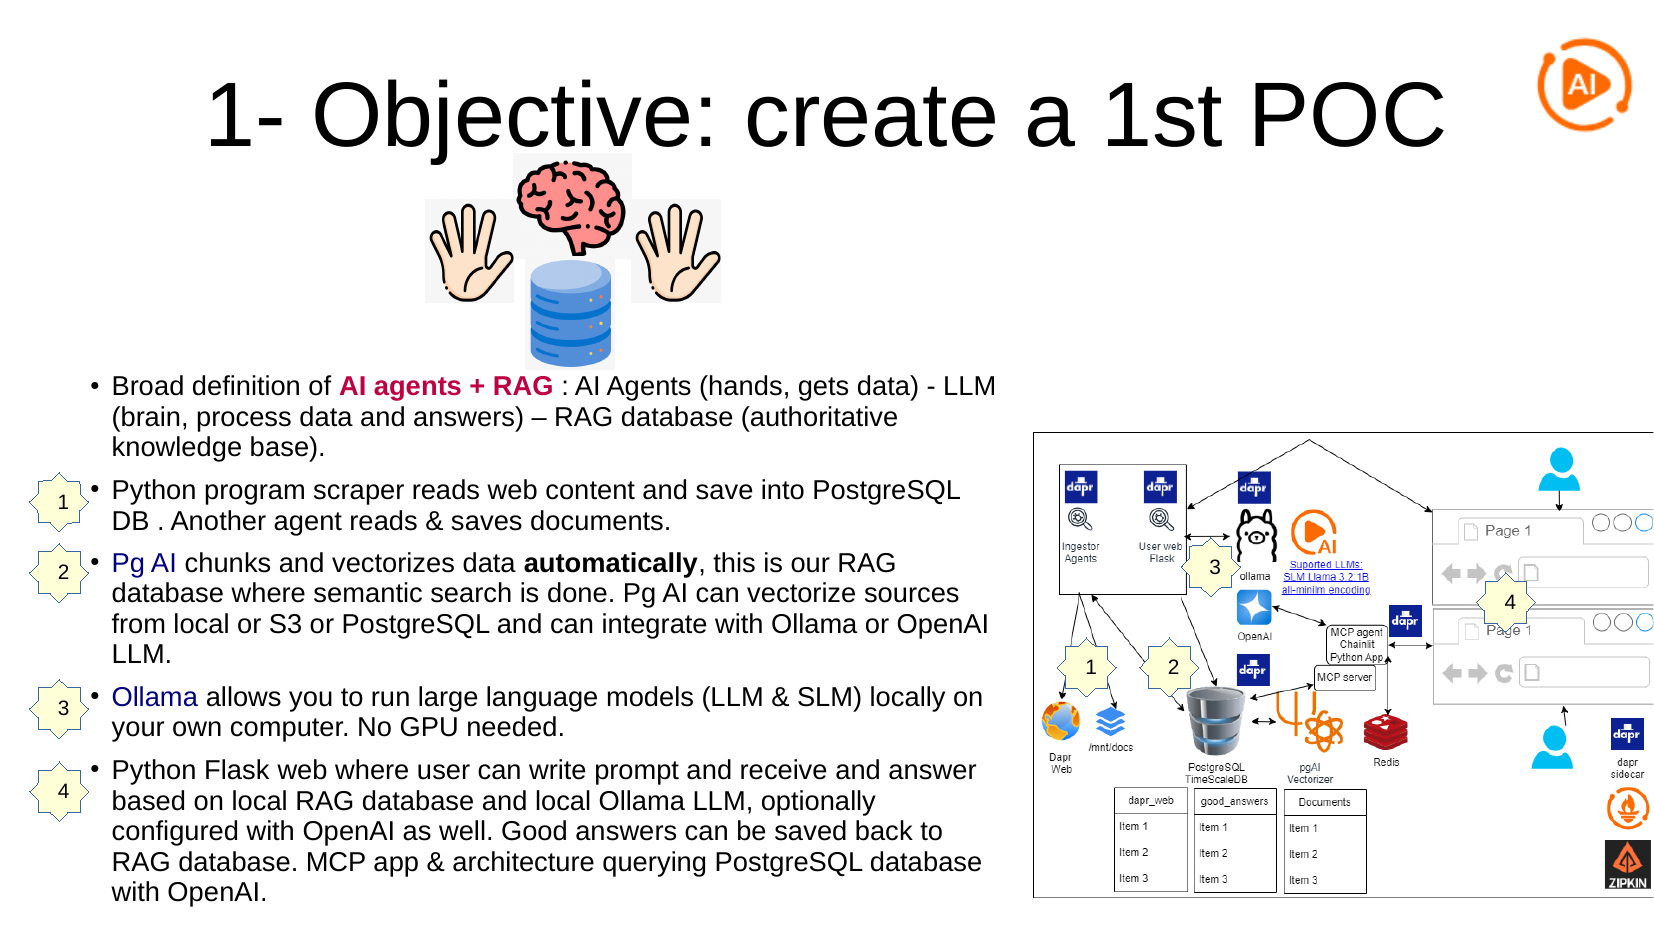

# 1- Objective: create a 1st POC
Broad definition of AI agents + RAG : AI Agents (hands, gets data) - LLM (brain, process data and answers) – RAG database (authoritative knowledge base).
Python program scraper reads web content and save into PostgreSQL DB . Another agent reads & saves documents.
Pg AI chunks and vectorizes data automatically, this is our RAG database where semantic search is done. Pg AI can vectorize sources from local or S3 or PostgreSQL and can integrate with Ollama or OpenAI LLM.
Ollama allows you to run large language models (LLM & SLM) locally on your own computer. No GPU needed.
Python Flask web where user can write prompt and receive and answer based on local RAG database and local Ollama LLM, optionally configured with OpenAI as well. Good answers can be saved back to RAG database. MCP app & architecture querying PostgreSQL database with OpenAI.
1
3
2
4
1
2
3
4